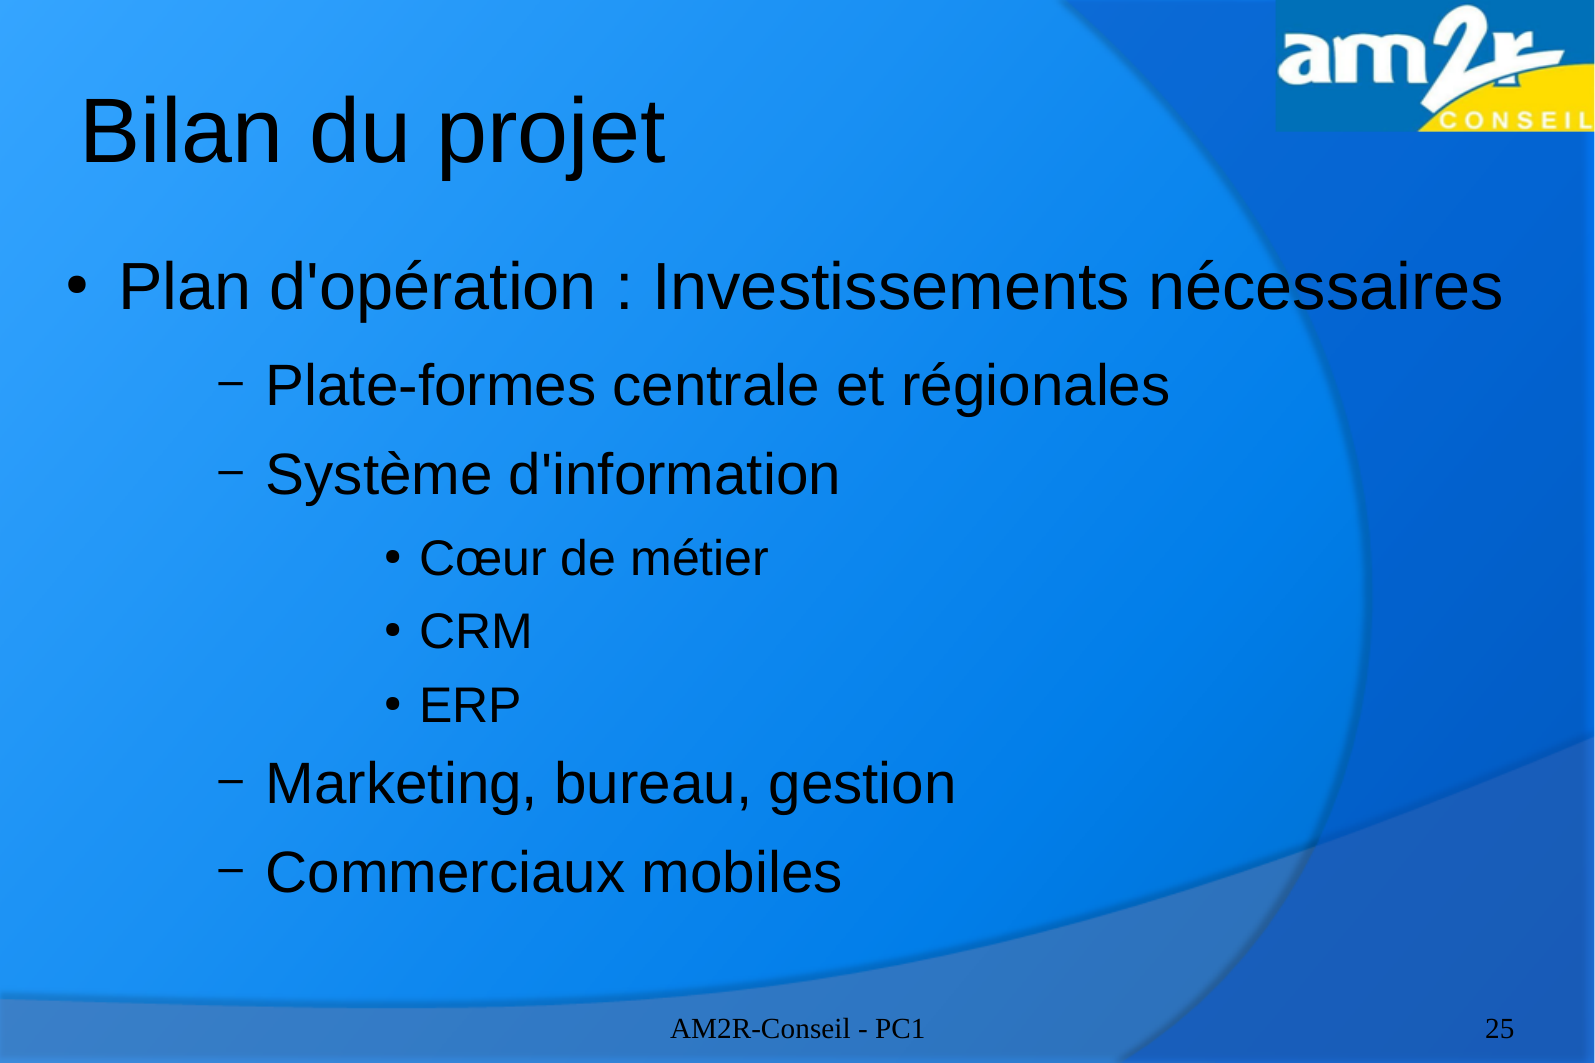

# Bilan du projet
Plan d'opération : Investissements nécessaires
Plate-formes centrale et régionales
Système d'information
Cœur de métier
CRM
ERP
Marketing, bureau, gestion
Commerciaux mobiles
AM2R-Conseil - PC1
25